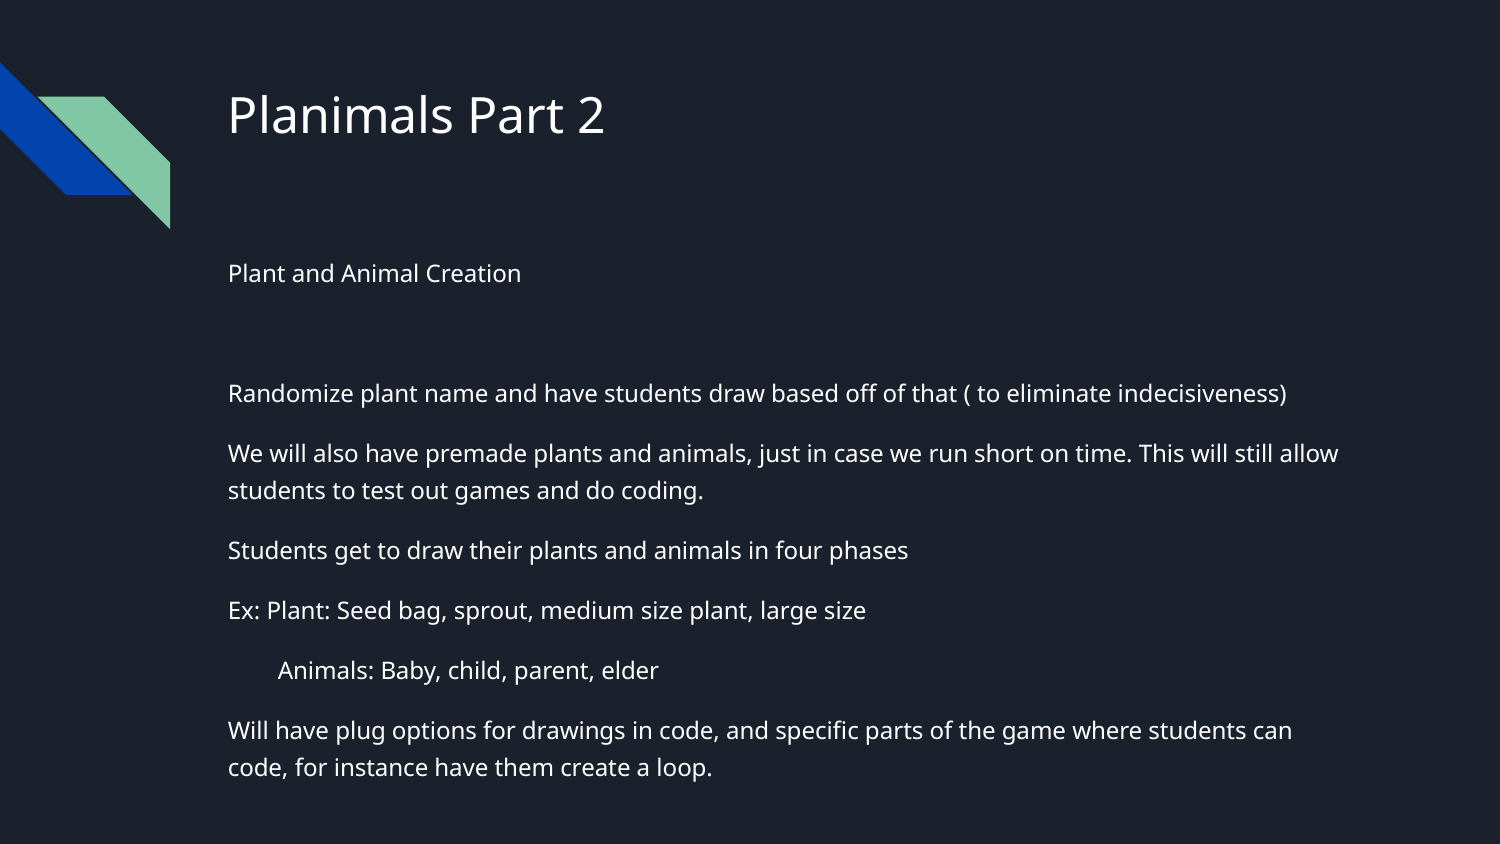

# Planimals Part 2
Plant and Animal Creation
Randomize plant name and have students draw based off of that ( to eliminate indecisiveness)
We will also have premade plants and animals, just in case we run short on time. This will still allow students to test out games and do coding.
Students get to draw their plants and animals in four phases
Ex: Plant: Seed bag, sprout, medium size plant, large size
 Animals: Baby, child, parent, elder
Will have plug options for drawings in code, and specific parts of the game where students can code, for instance have them create a loop.